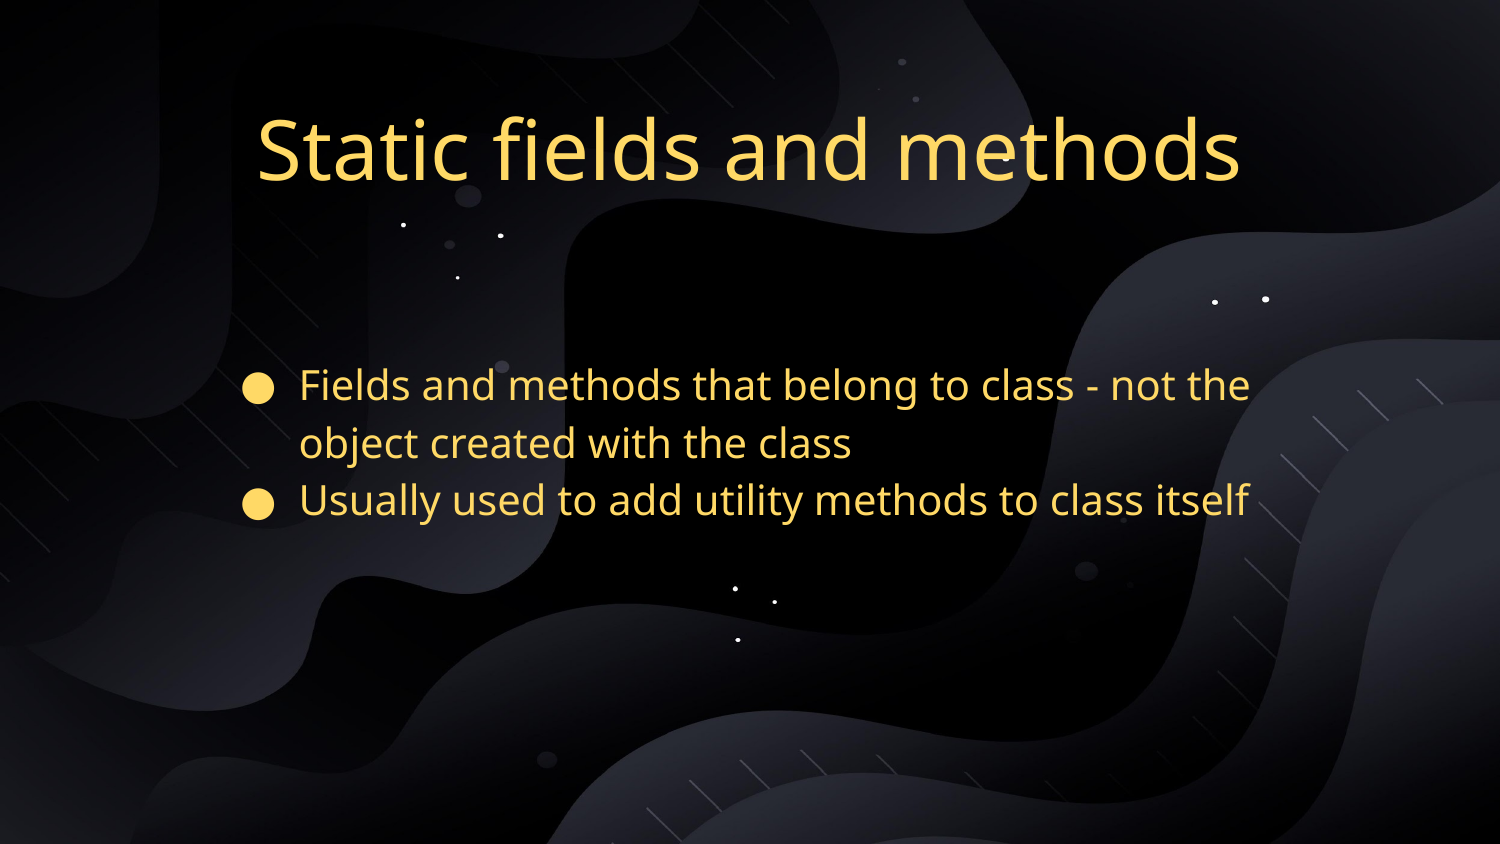

# Static fields and methods
Fields and methods that belong to class - not the object created with the class
Usually used to add utility methods to class itself